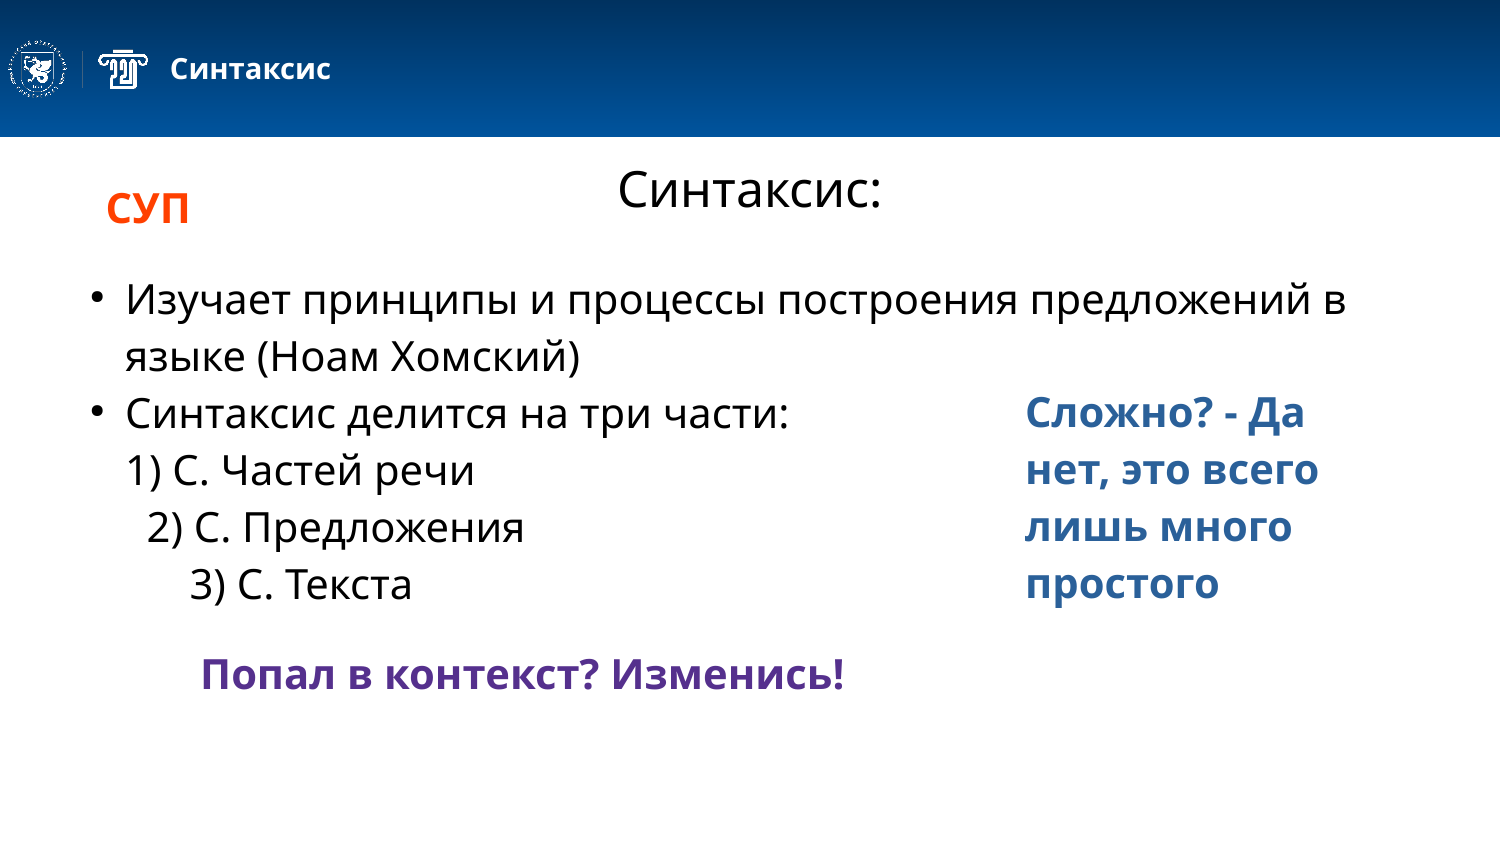

Синтаксис
Синтаксис:
СУП
Изучает принципы и процессы построения предложений в языке (Ноам Хомский)
Синтаксис делится на три части:
1) С. Частей речи
 2) С. Предложения
 3) С. Текста
Сложно? - Да нет, это всего лишь много простого
Попал в контекст? Изменись!